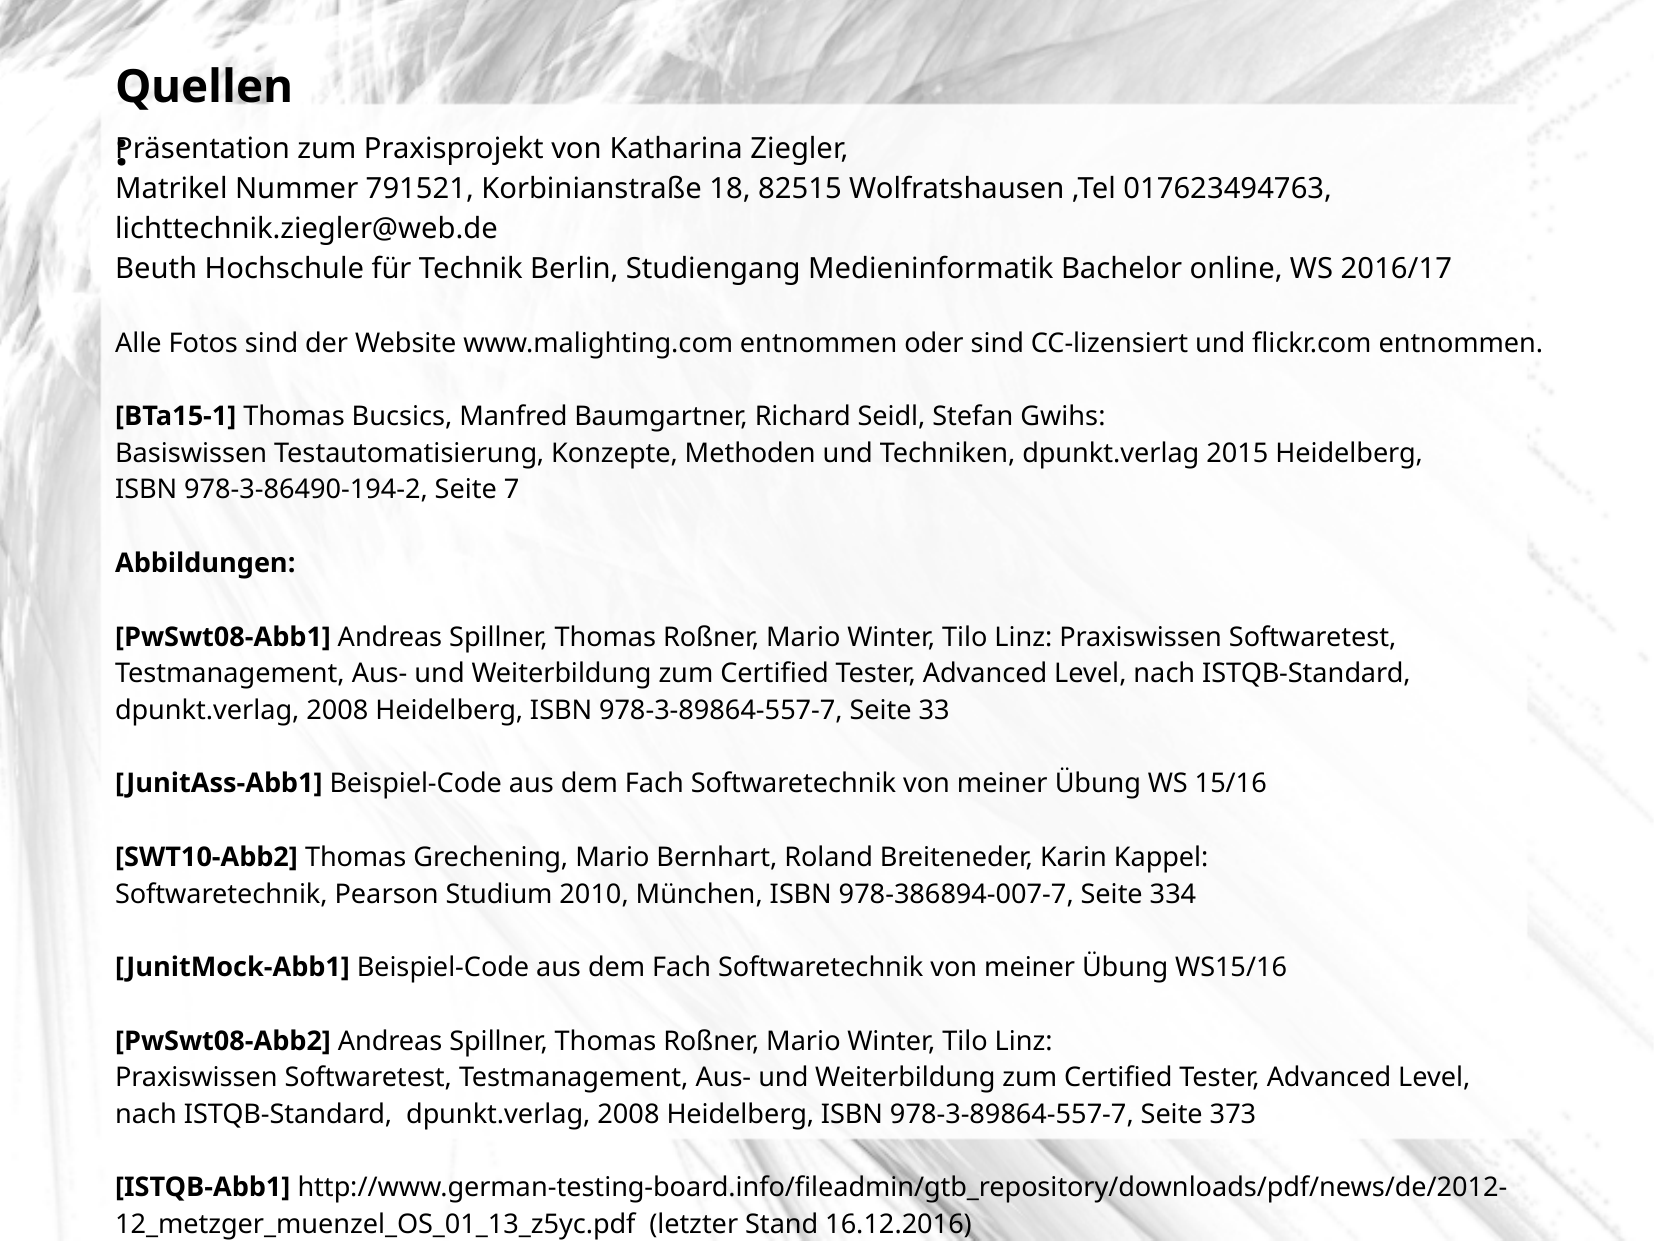

Quellen:
#
Präsentation zum Praxisprojekt von Katharina Ziegler,
Matrikel Nummer 791521, Korbinianstraße 18, 82515 Wolfratshausen ,Tel 017623494763,
lichttechnik.ziegler@web.de
Beuth Hochschule für Technik Berlin, Studiengang Medieninformatik Bachelor online, WS 2016/17
Alle Fotos sind der Website www.malighting.com entnommen oder sind CC-lizensiert und flickr.com entnommen.
[BTa15-1] Thomas Bucsics, Manfred Baumgartner, Richard Seidl, Stefan Gwihs:
Basiswissen Testautomatisierung, Konzepte, Methoden und Techniken, dpunkt.verlag 2015 Heidelberg,
ISBN 978-3-86490-194-2, Seite 7
Abbildungen:
[PwSwt08-Abb1] Andreas Spillner, Thomas Roßner, Mario Winter, Tilo Linz: Praxiswissen Softwaretest,
Testmanagement, Aus- und Weiterbildung zum Certified Tester, Advanced Level, nach ISTQB-Standard,
dpunkt.verlag, 2008 Heidelberg, ISBN 978-3-89864-557-7, Seite 33
[JunitAss-Abb1] Beispiel-Code aus dem Fach Softwaretechnik von meiner Übung WS 15/16
[SWT10-Abb2] Thomas Grechening, Mario Bernhart, Roland Breiteneder, Karin Kappel:
Softwaretechnik, Pearson Studium 2010, München, ISBN 978-386894-007-7, Seite 334
[JunitMock-Abb1] Beispiel-Code aus dem Fach Softwaretechnik von meiner Übung WS15/16
[PwSwt08-Abb2] Andreas Spillner, Thomas Roßner, Mario Winter, Tilo Linz:
Praxiswissen Softwaretest, Testmanagement, Aus- und Weiterbildung zum Certified Tester, Advanced Level,
nach ISTQB-Standard, dpunkt.verlag, 2008 Heidelberg, ISBN 978-3-89864-557-7, Seite 373
[ISTQB-Abb1] http://www.german-testing-board.info/fileadmin/gtb_repository/downloads/pdf/news/de/2012-12_metzger_muenzel_OS_01_13_z5yc.pdf (letzter Stand 16.12.2016)